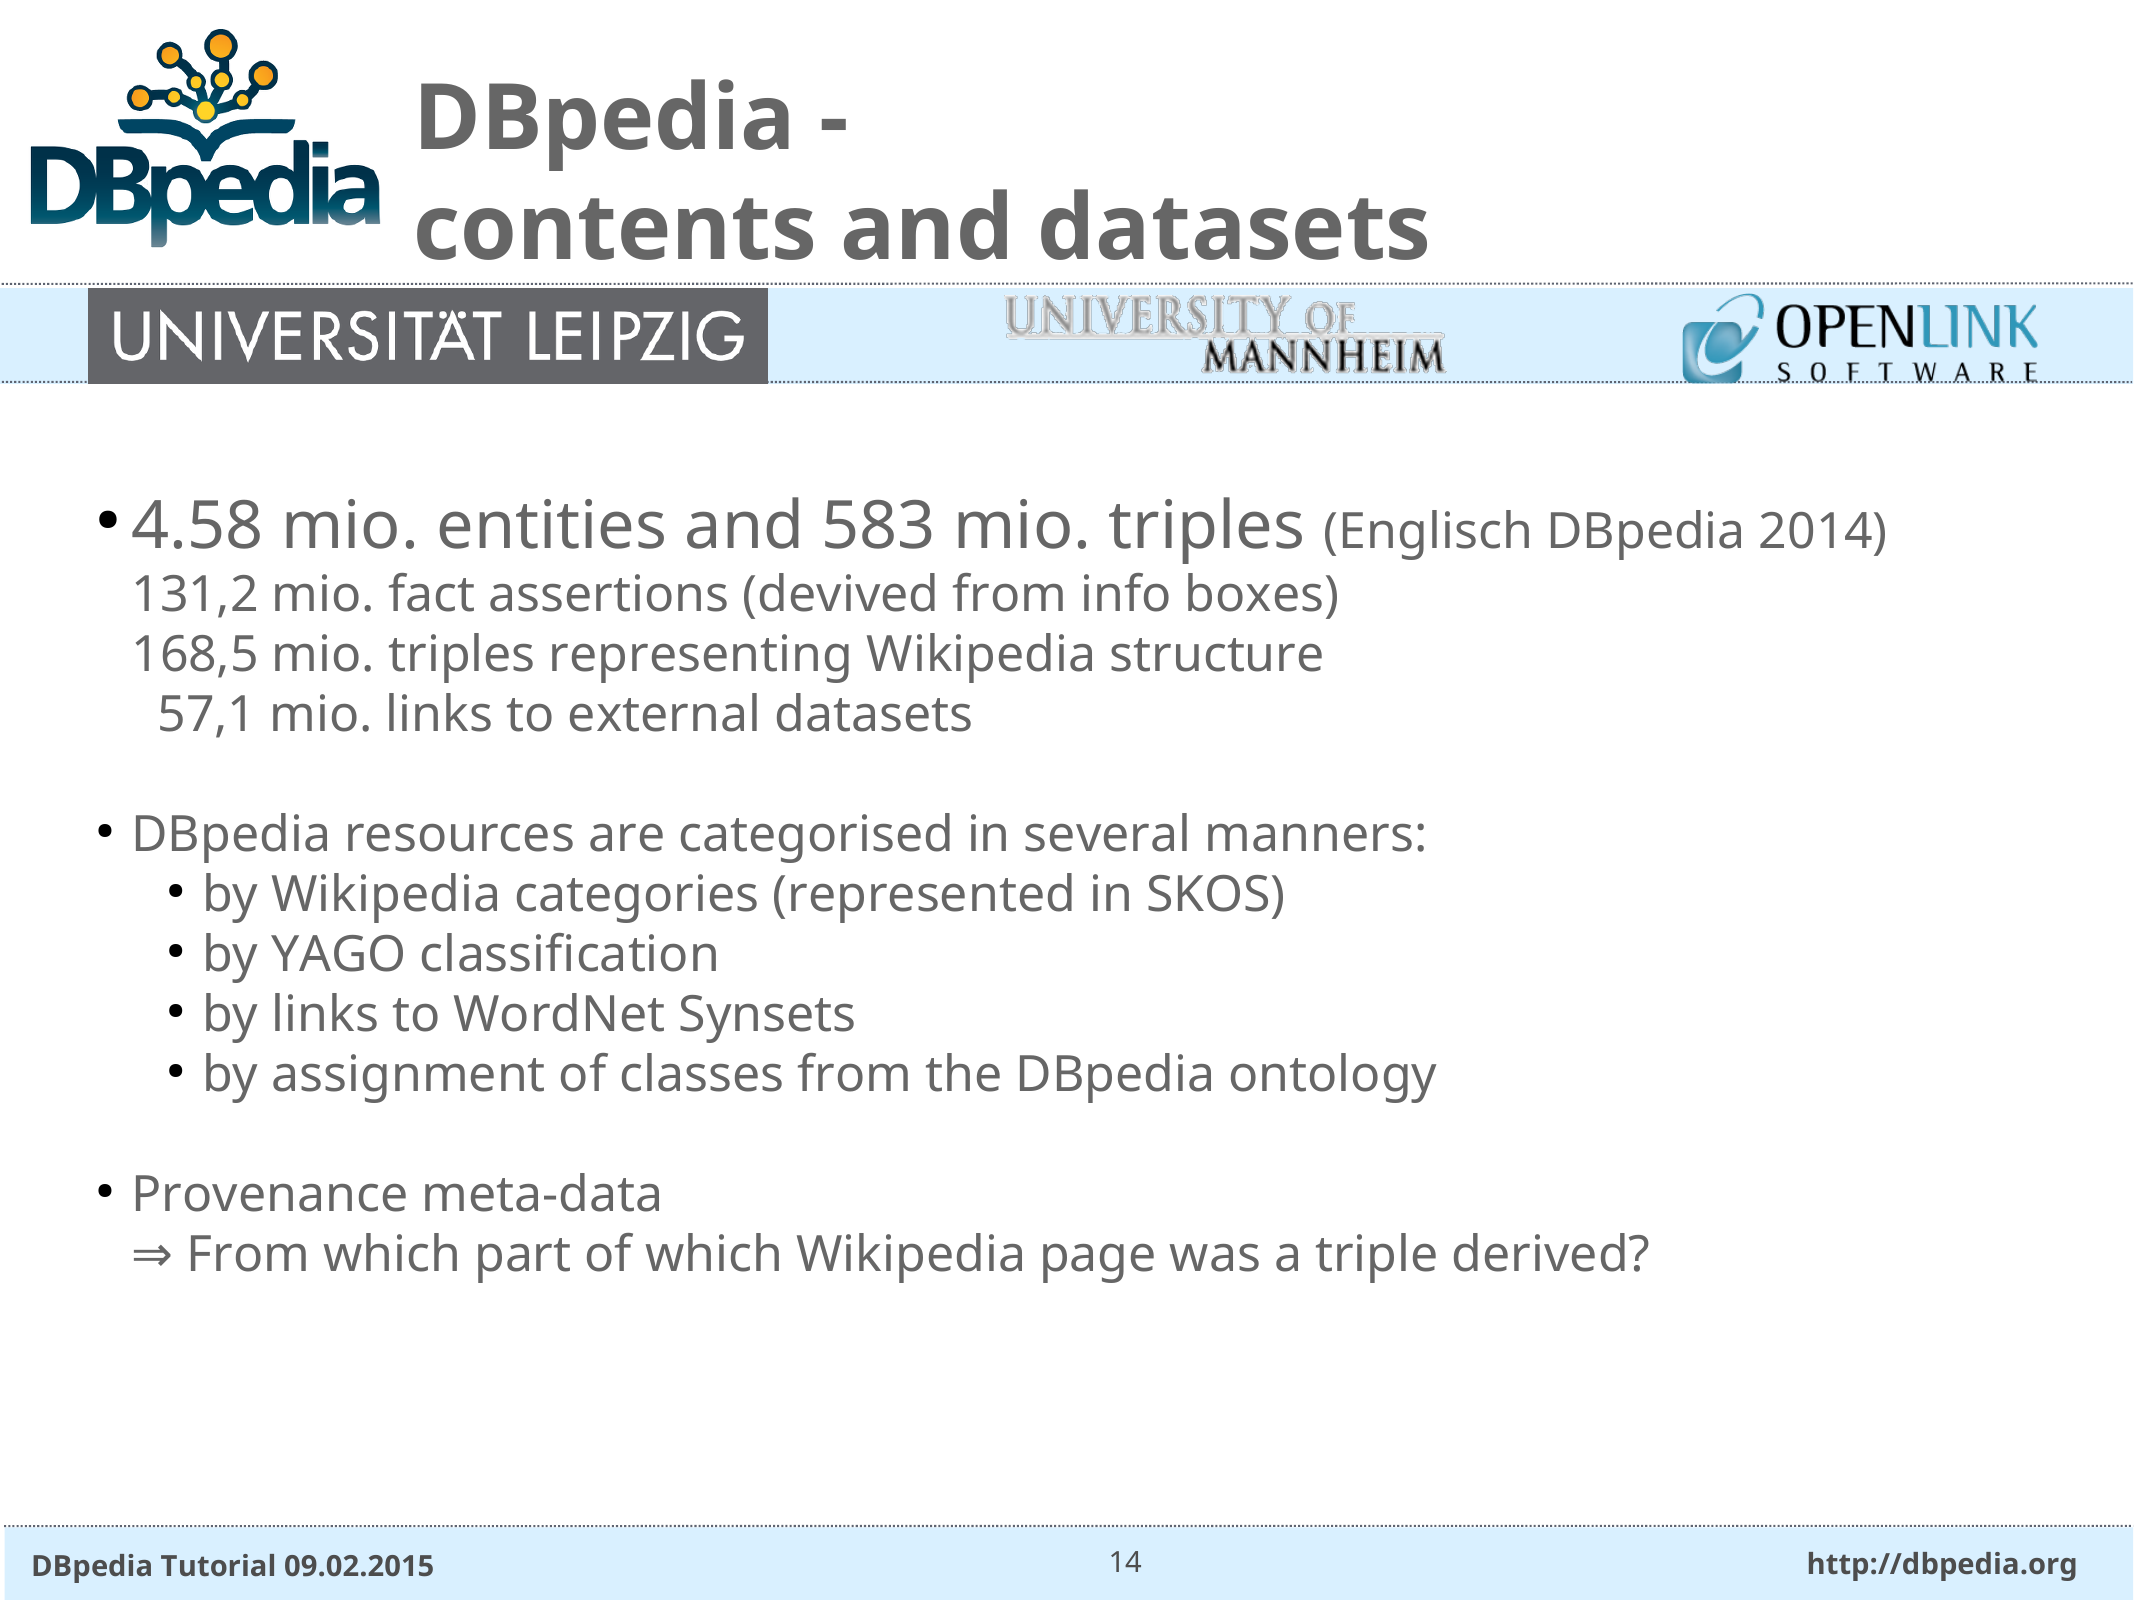

# DBpedia - contents and datasets
4.58 mio. entities and 583 mio. triples (Englisch DBpedia 2014)
131,2 mio. fact assertions (devived from info boxes)
168,5 mio. triples representing Wikipedia structure
 57,1 mio. links to external datasets
DBpedia resources are categorised in several manners:
by Wikipedia categories (represented in SKOS)
by YAGO classification
by links to WordNet Synsets
by assignment of classes from the DBpedia ontology
Provenance meta-data
⇒ From which part of which Wikipedia page was a triple derived?